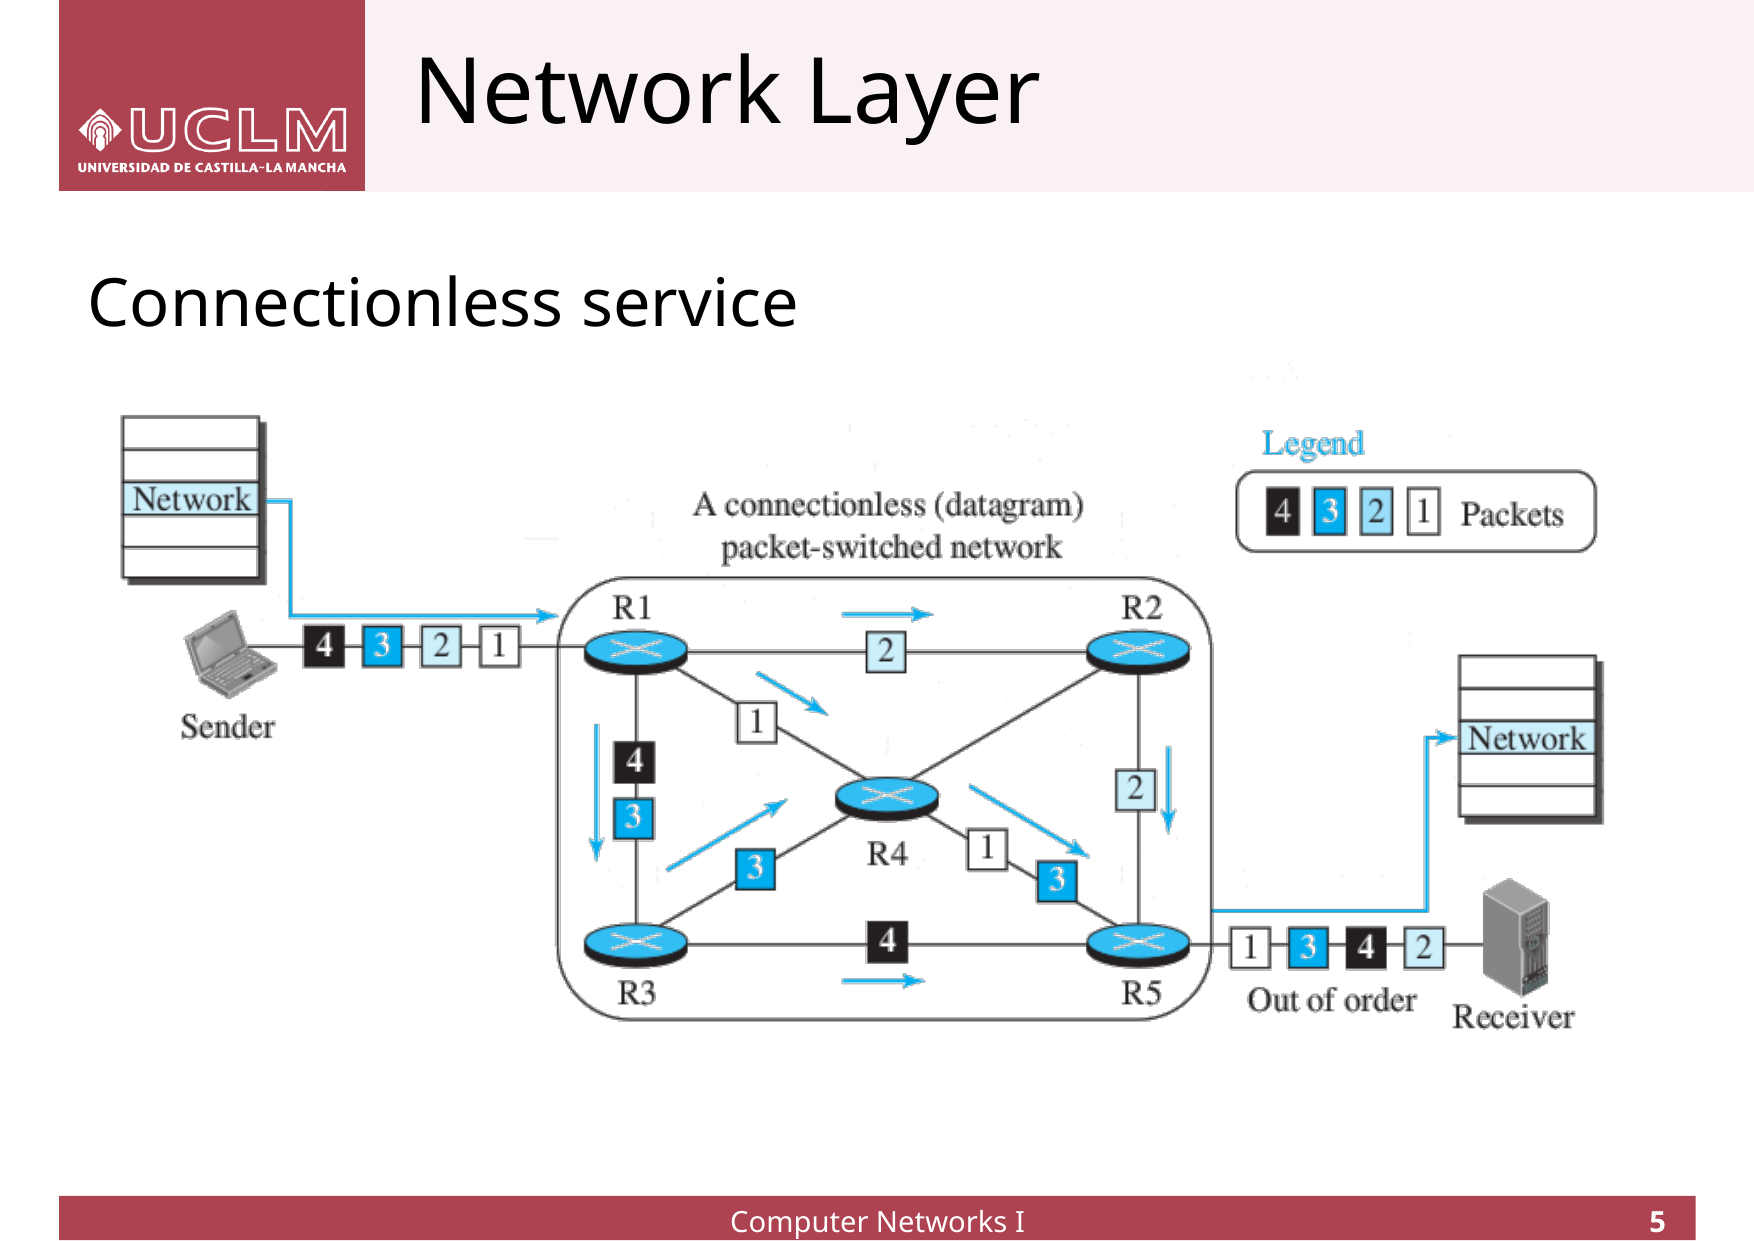

# Network Layer
Connectionless service
Computer Networks I
5